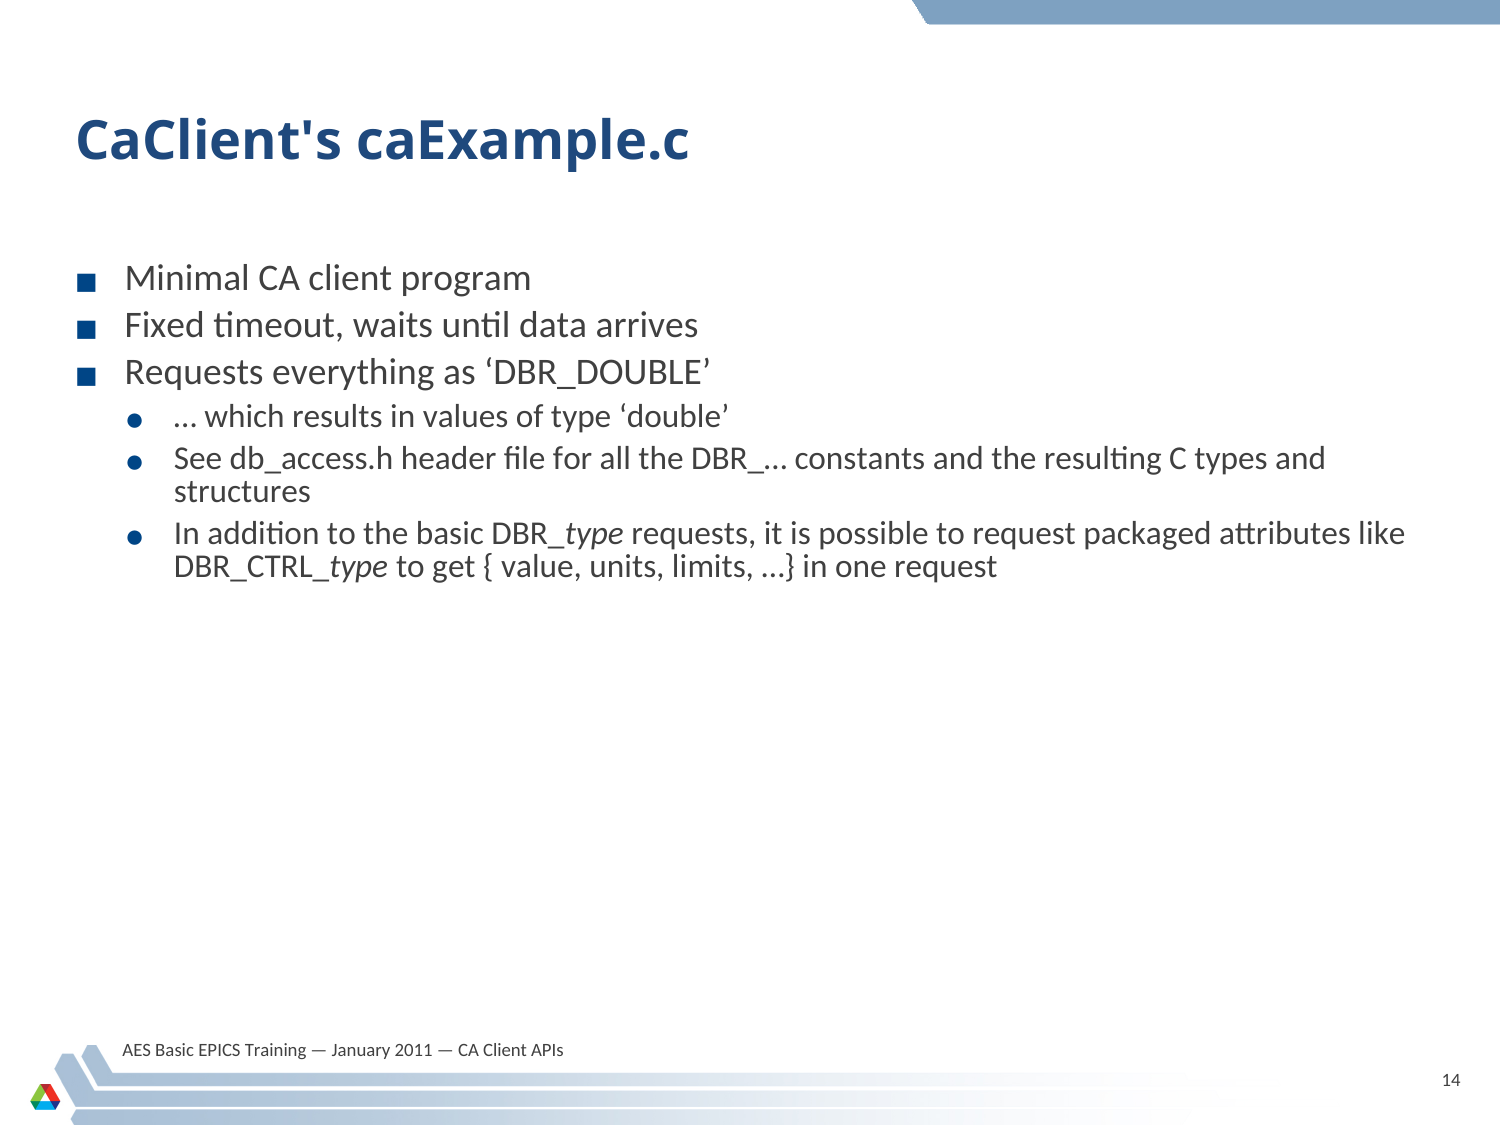

# CaClient's caExample.c
Minimal CA client program
Fixed timeout, waits until data arrives
Requests everything as ‘DBR_DOUBLE’
… which results in values of type ‘double’
See db_access.h header file for all the DBR_… constants and the resulting C types and structures
In addition to the basic DBR_type requests, it is possible to request packaged attributes like DBR_CTRL_type to get { value, units, limits, …} in one request
AES Basic EPICS Training — January 2011 — CA Client APIs
14